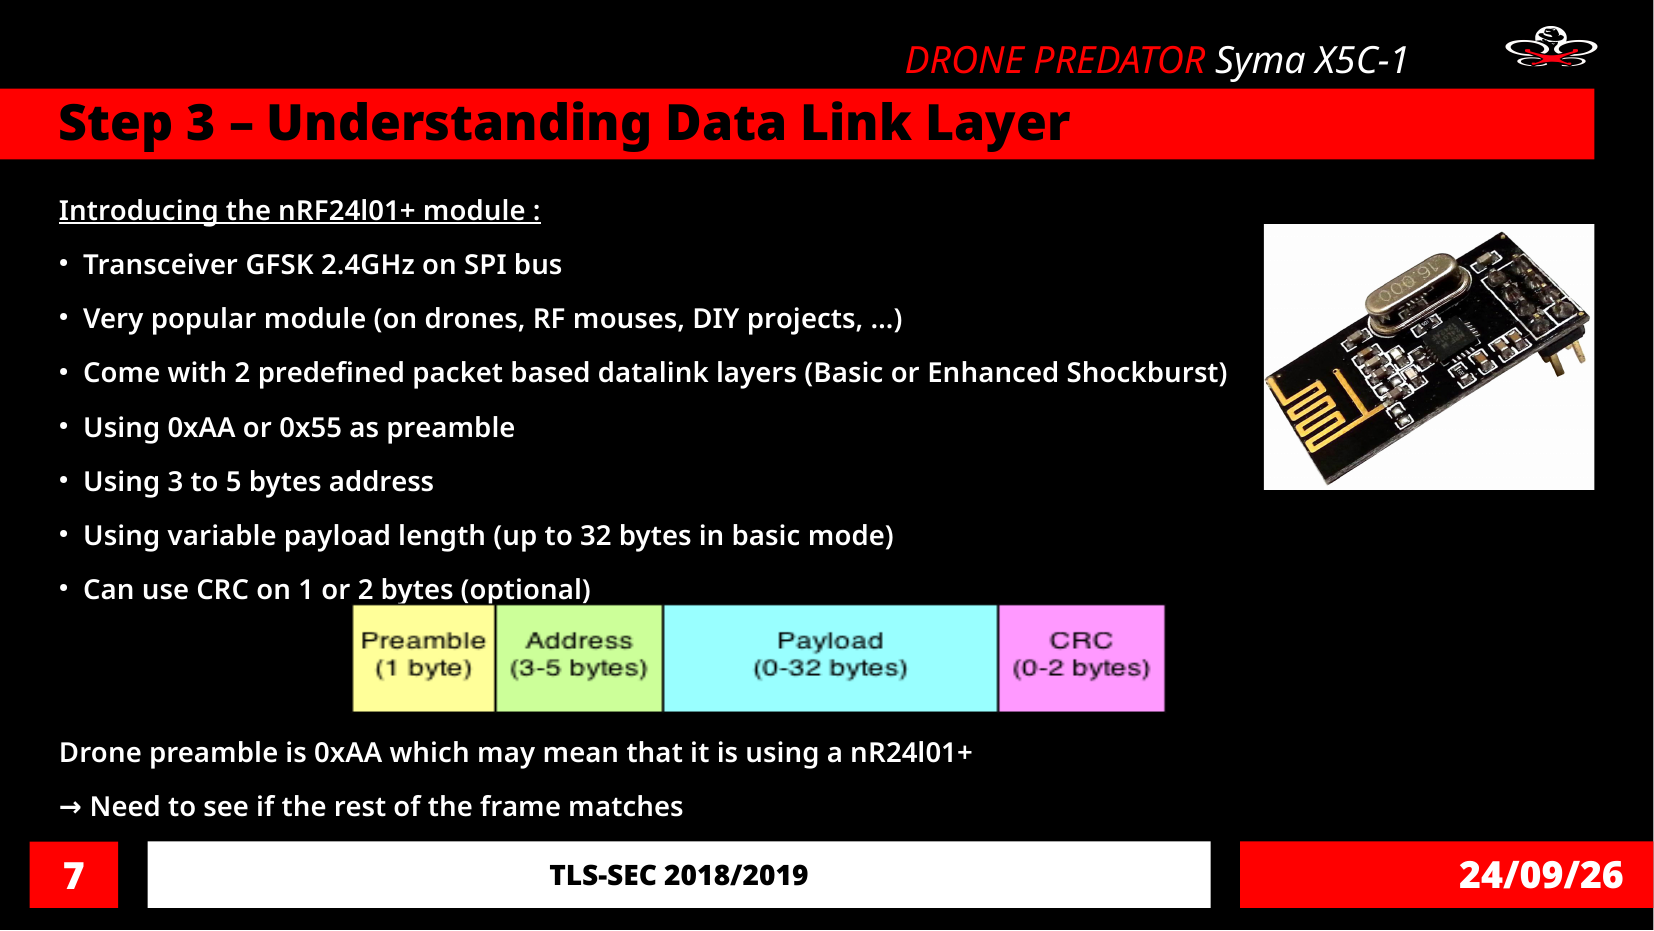

# Step 3 – Understanding Data Link Layer
Introducing the nRF24l01+ module :
Transceiver GFSK 2.4GHz on SPI bus
Very popular module (on drones, RF mouses, DIY projects, …)
Come with 2 predefined packet based datalink layers (Basic or Enhanced Shockburst)
Using 0xAA or 0x55 as preamble
Using 3 to 5 bytes address
Using variable payload length (up to 32 bytes in basic mode)
Can use CRC on 1 or 2 bytes (optional)
Drone preamble is 0xAA which may mean that it is using a nR24l01+
→ Need to see if the rest of the frame matches
7